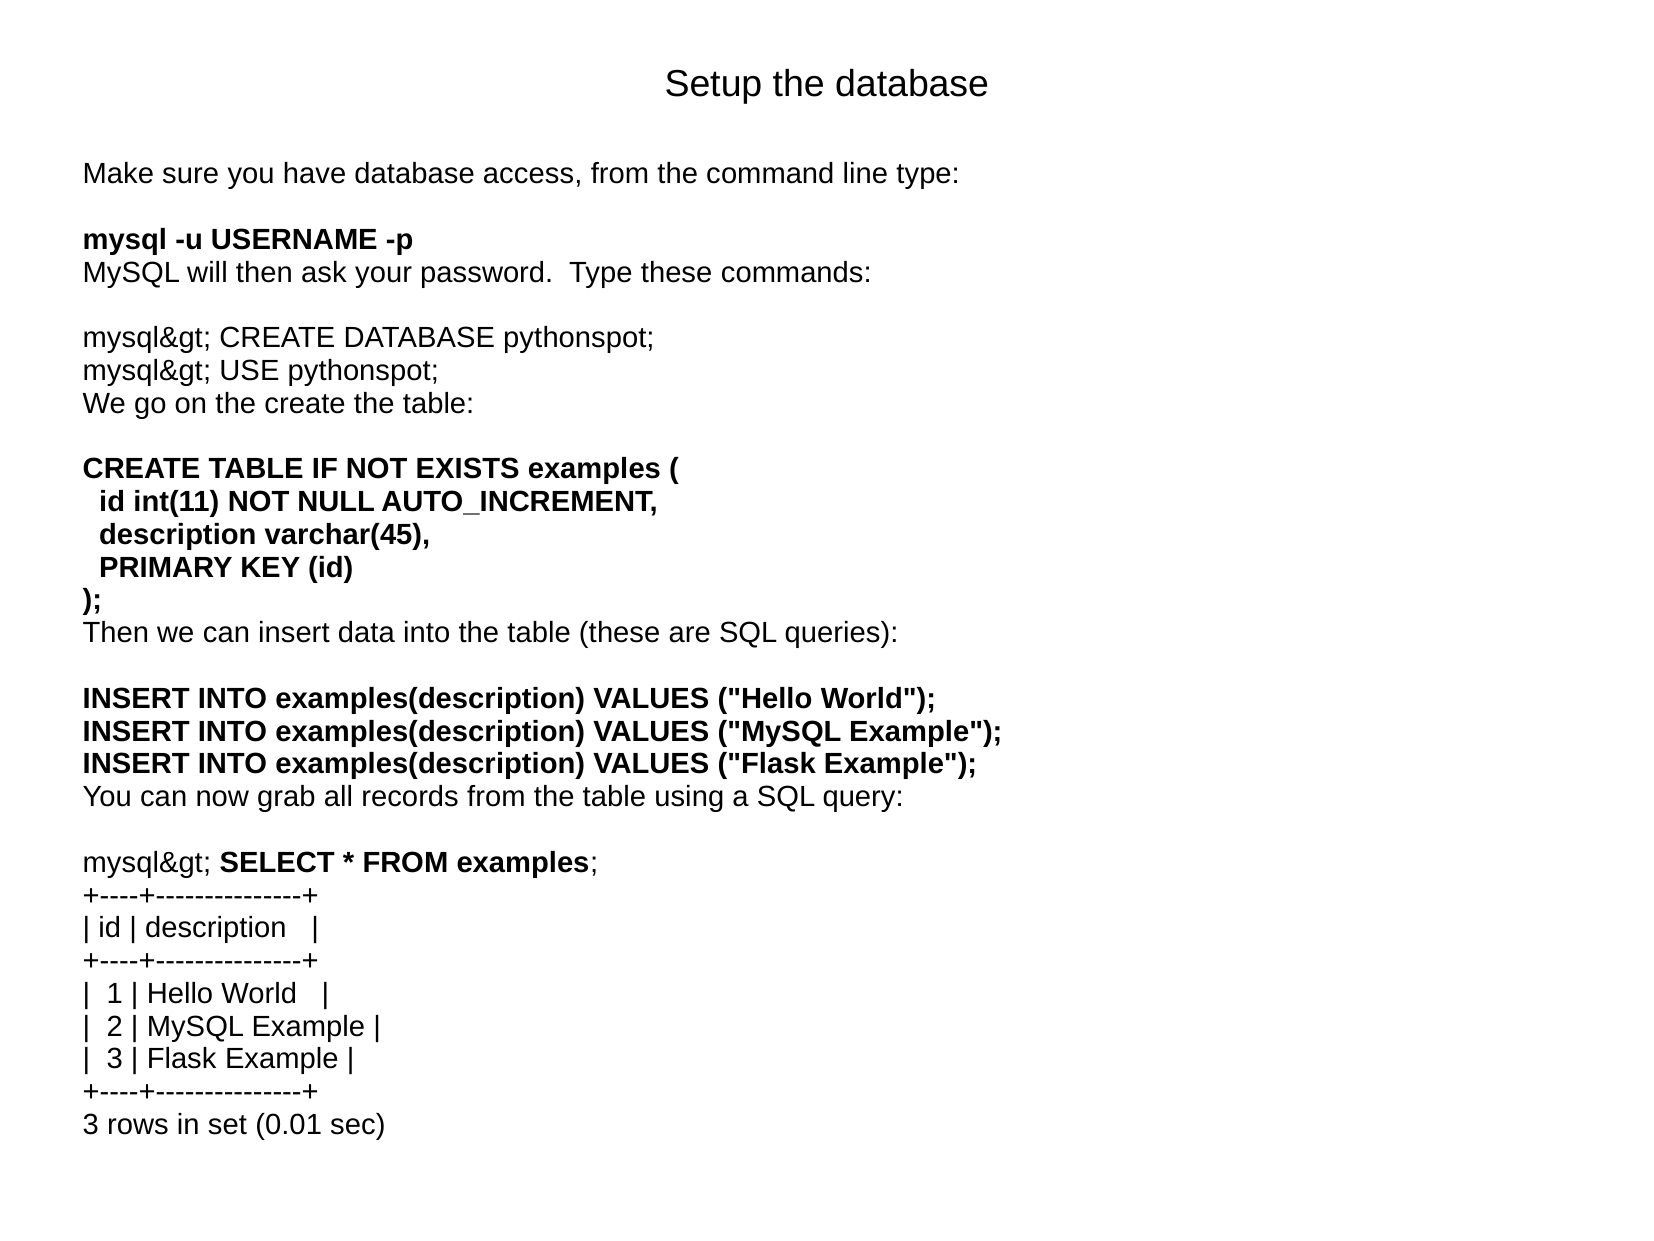

# Setup the database
Make sure you have database access, from the command line type:
mysql -u USERNAME -p
MySQL will then ask your password. Type these commands:
mysql&gt; CREATE DATABASE pythonspot;
mysql&gt; USE pythonspot;
We go on the create the table:
CREATE TABLE IF NOT EXISTS examples (
 id int(11) NOT NULL AUTO_INCREMENT,
 description varchar(45),
 PRIMARY KEY (id)
);
Then we can insert data into the table (these are SQL queries):
INSERT INTO examples(description) VALUES ("Hello World");
INSERT INTO examples(description) VALUES ("MySQL Example");
INSERT INTO examples(description) VALUES ("Flask Example");
You can now grab all records from the table using a SQL query:
mysql&gt; SELECT * FROM examples;
+----+---------------+
| id | description |
+----+---------------+
| 1 | Hello World |
| 2 | MySQL Example |
| 3 | Flask Example |
+----+---------------+
3 rows in set (0.01 sec)